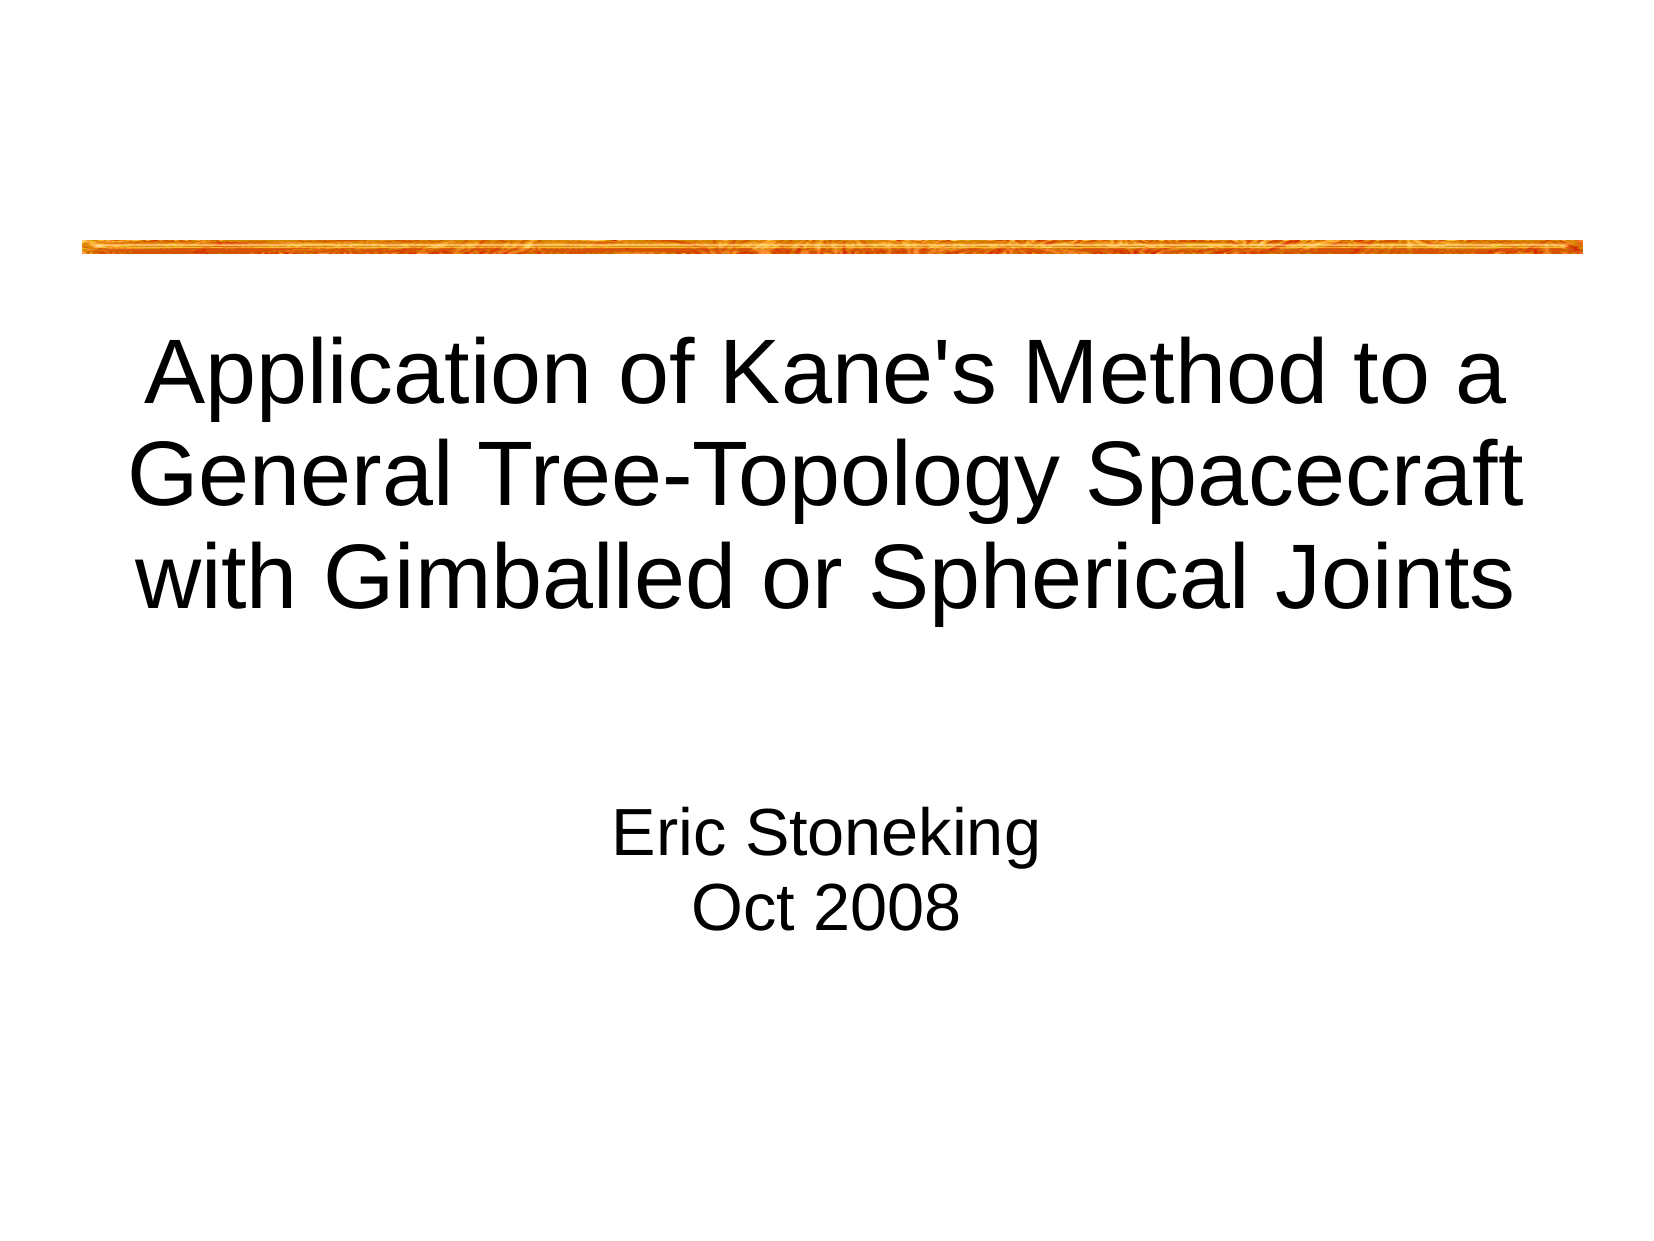

# Application of Kane's Method to a General Tree-Topology Spacecraft with Gimballed or Spherical Joints
Eric Stoneking
Oct 2008